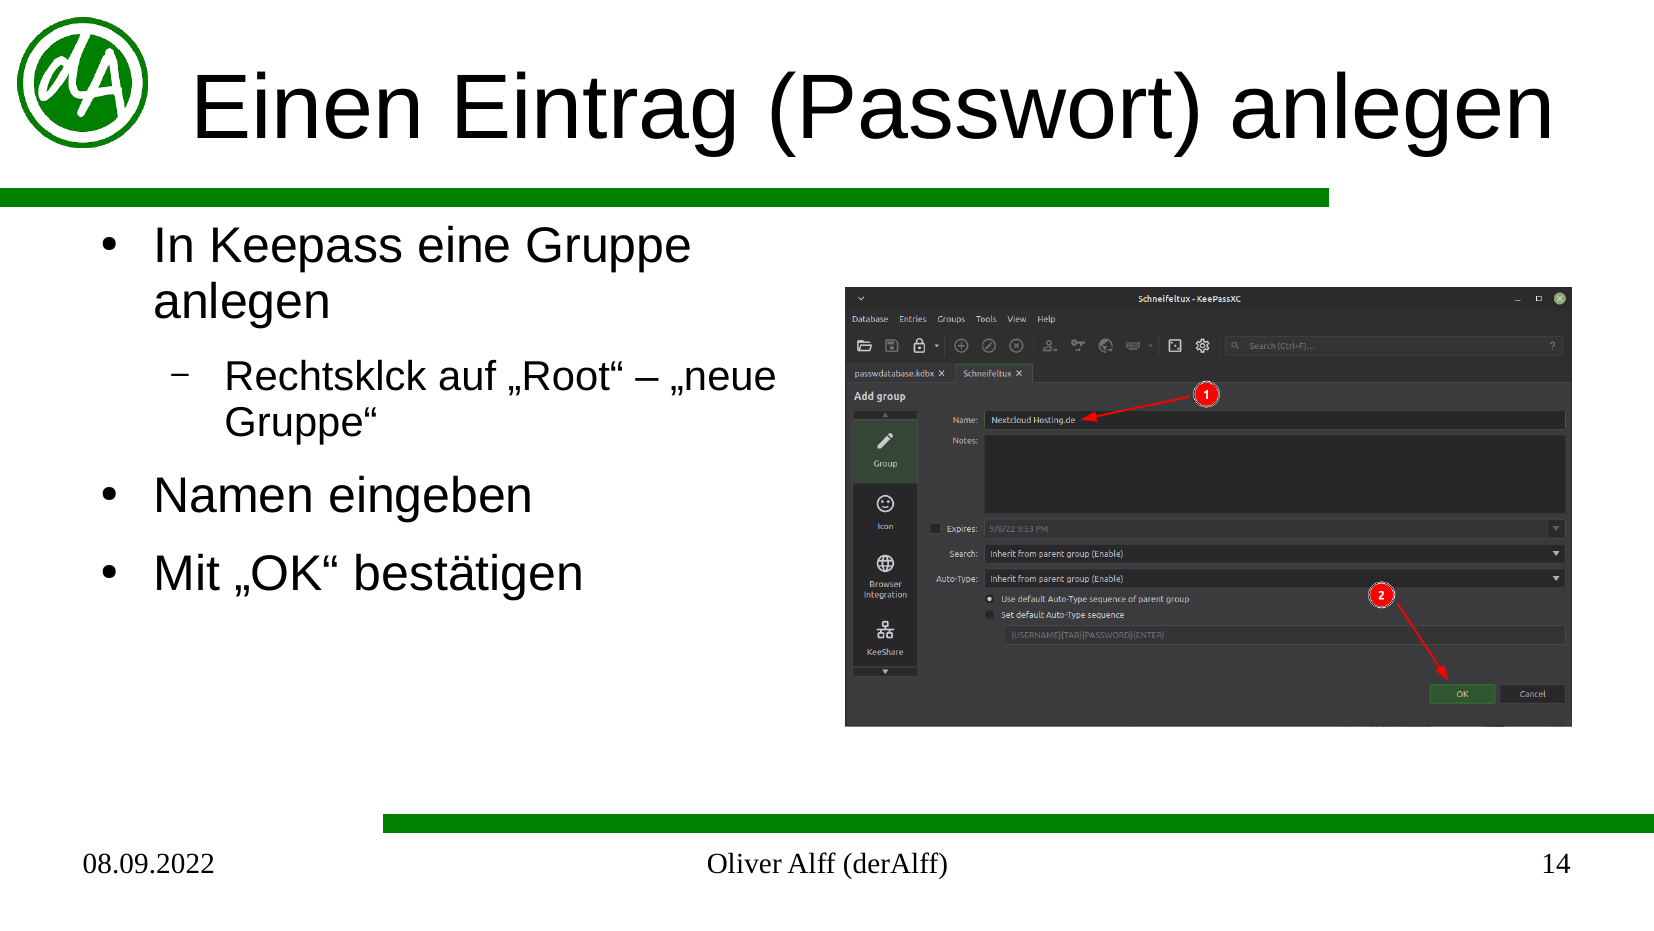

# Einen Eintrag (Passwort) anlegen
In Keepass eine Gruppe anlegen
Rechtsklck auf „Root“ – „neue Gruppe“
Namen eingeben
Mit „OK“ bestätigen
08.09.2022
Oliver Alff (derAlff)
14